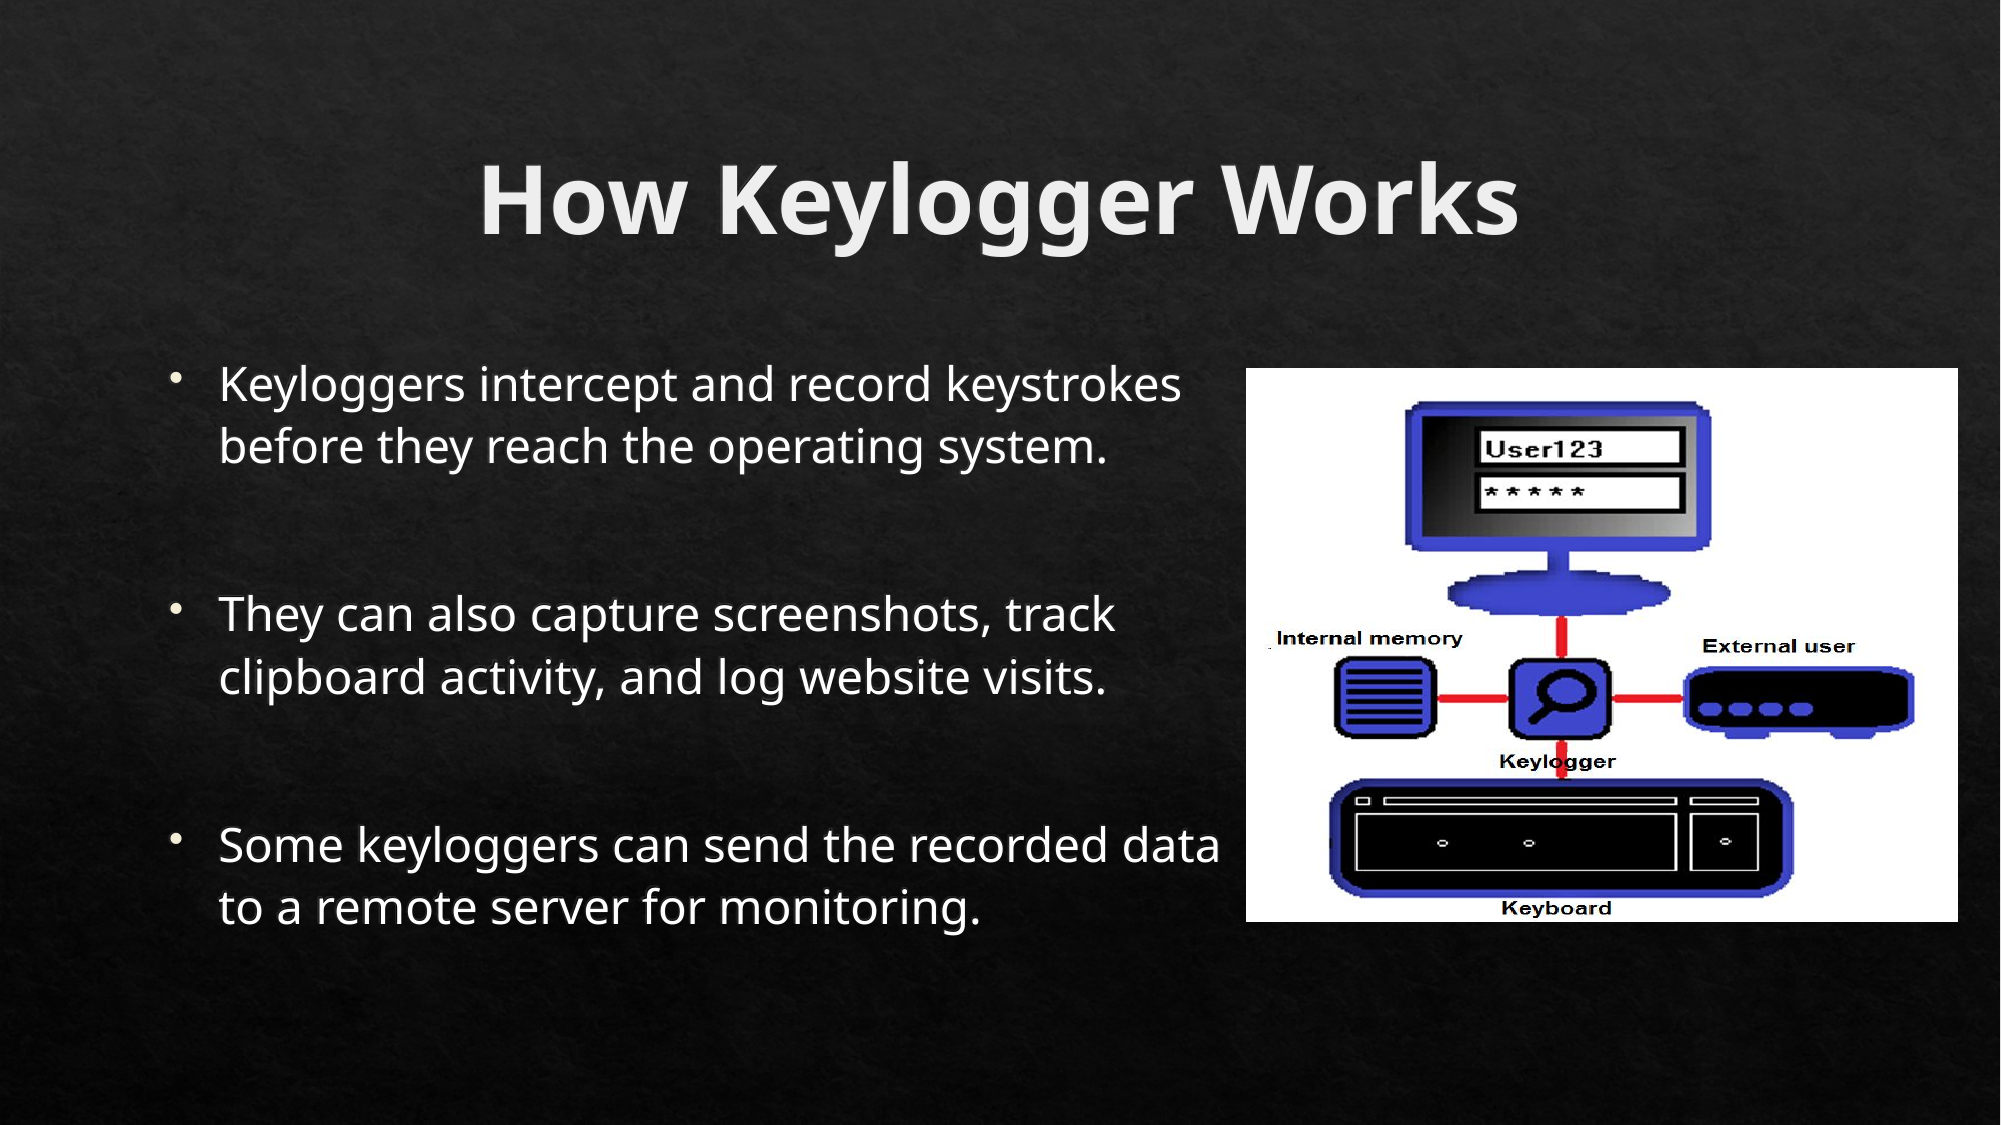

# How Keylogger Works
Keyloggers intercept and record keystrokes before they reach the operating system.
They can also capture screenshots, track clipboard activity, and log website visits.
Some keyloggers can send the recorded data to a remote server for monitoring.